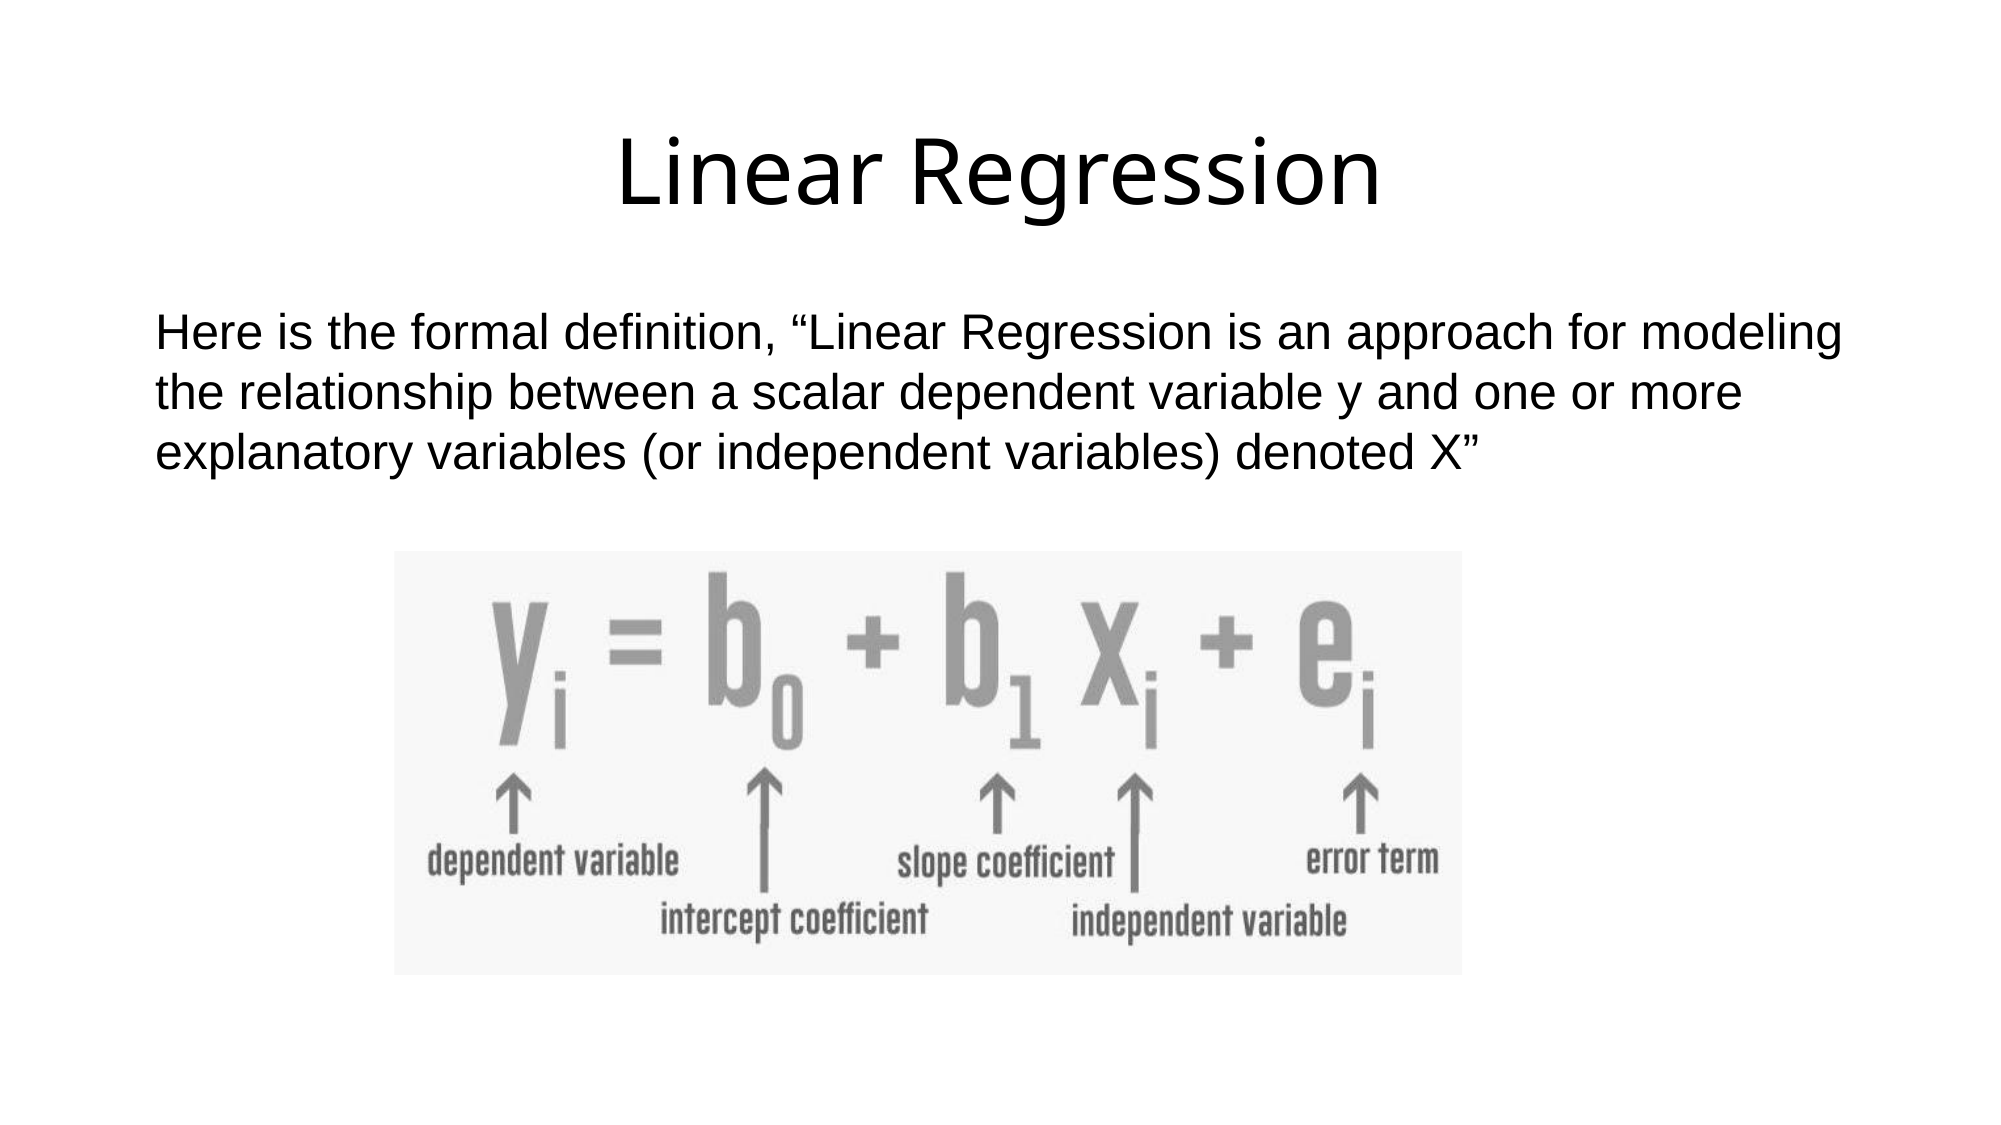

Linear Regression
Here is the formal definition, “Linear Regression is an approach for modeling the relationship between a scalar dependent variable y and one or more explanatory variables (or independent variables) denoted X”